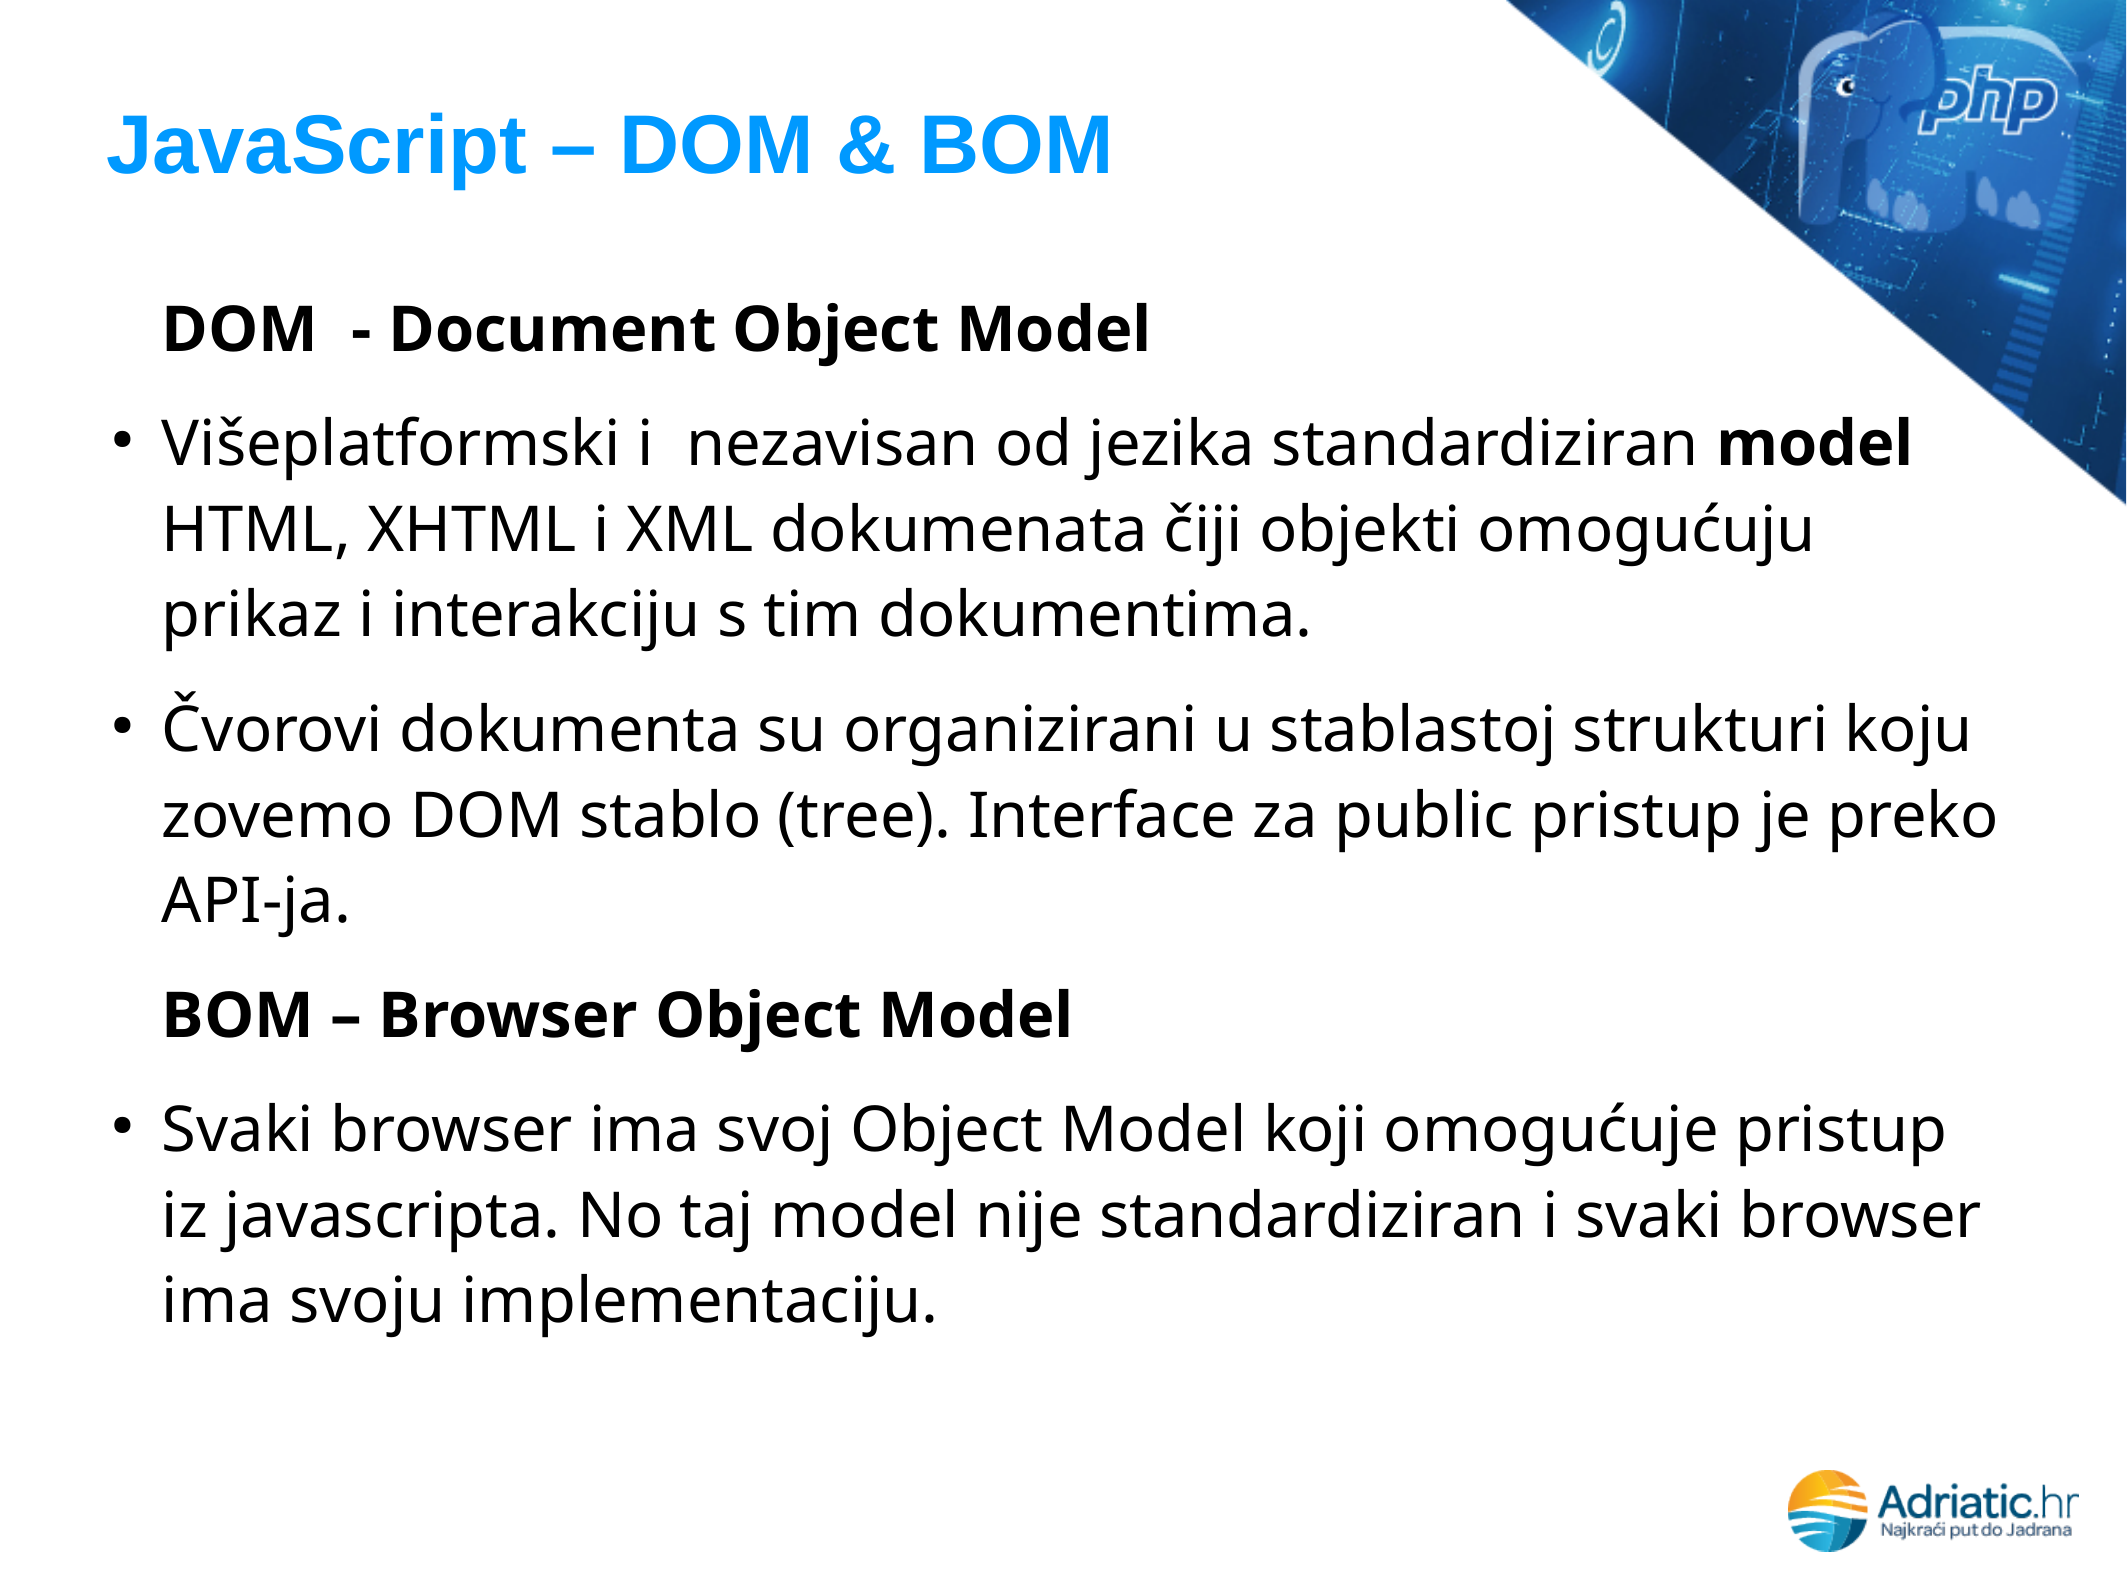

# JavaScript – DOM & BOM
DOM - Document Object Model
Višeplatformski i nezavisan od jezika standardiziran model HTML, XHTML i XML dokumenata čiji objekti omogućuju prikaz i interakciju s tim dokumentima.
Čvorovi dokumenta su organizirani u stablastoj strukturi koju zovemo DOM stablo (tree). Interface za public pristup je preko API-ja.
BOM – Browser Object Model
Svaki browser ima svoj Object Model koji omogućuje pristup iz javascripta. No taj model nije standardiziran i svaki browser ima svoju implementaciju.